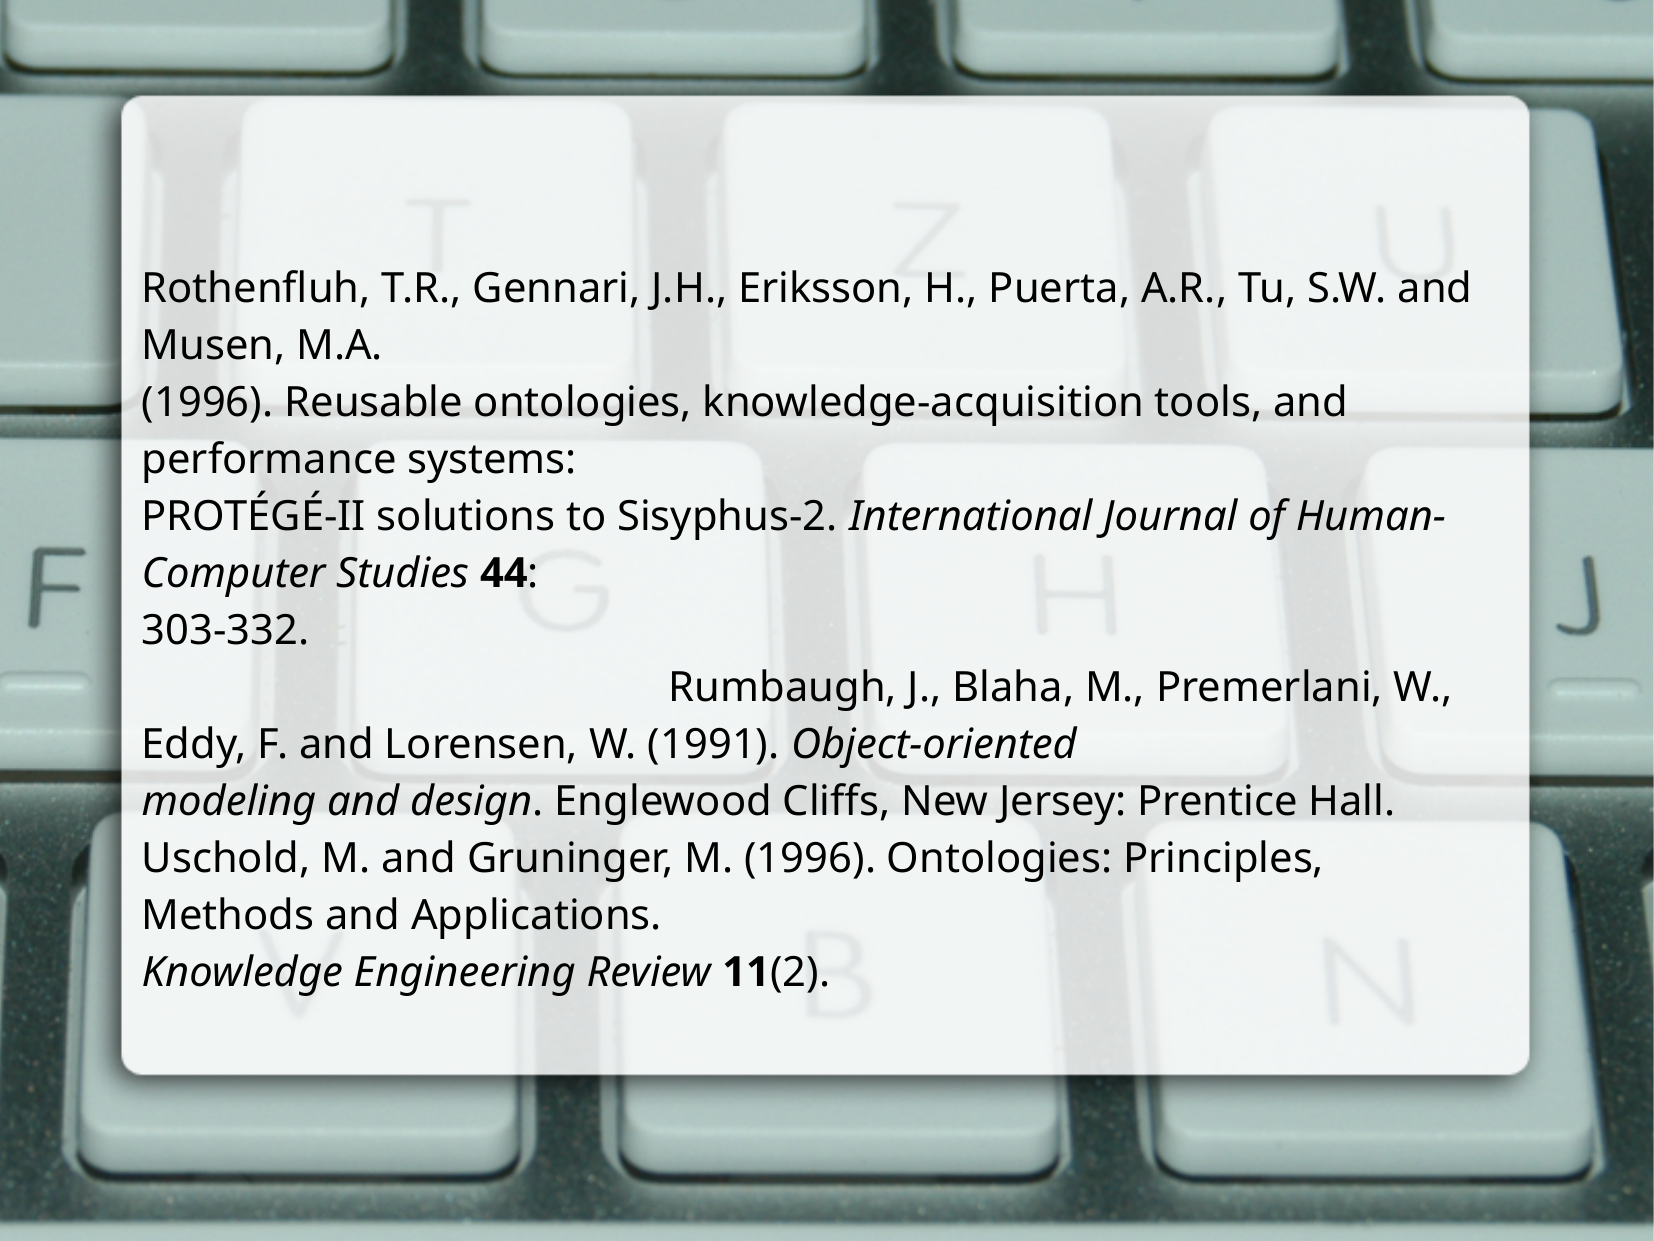

#
Rothenfluh, T.R., Gennari, J.H., Eriksson, H., Puerta, A.R., Tu, S.W. and Musen, M.A.
(1996). Reusable ontologies, knowledge-acquisition tools, and performance systems:
PROTÉGÉ-II solutions to Sisyphus-2. International Journal of Human-Computer Studies 44:
303-332. Rumbaugh, J., Blaha, M., Premerlani, W., Eddy, F. and Lorensen, W. (1991). Object-oriented
modeling and design. Englewood Cliffs, New Jersey: Prentice Hall.
Uschold, M. and Gruninger, M. (1996). Ontologies: Principles, Methods and Applications.
Knowledge Engineering Review 11(2).